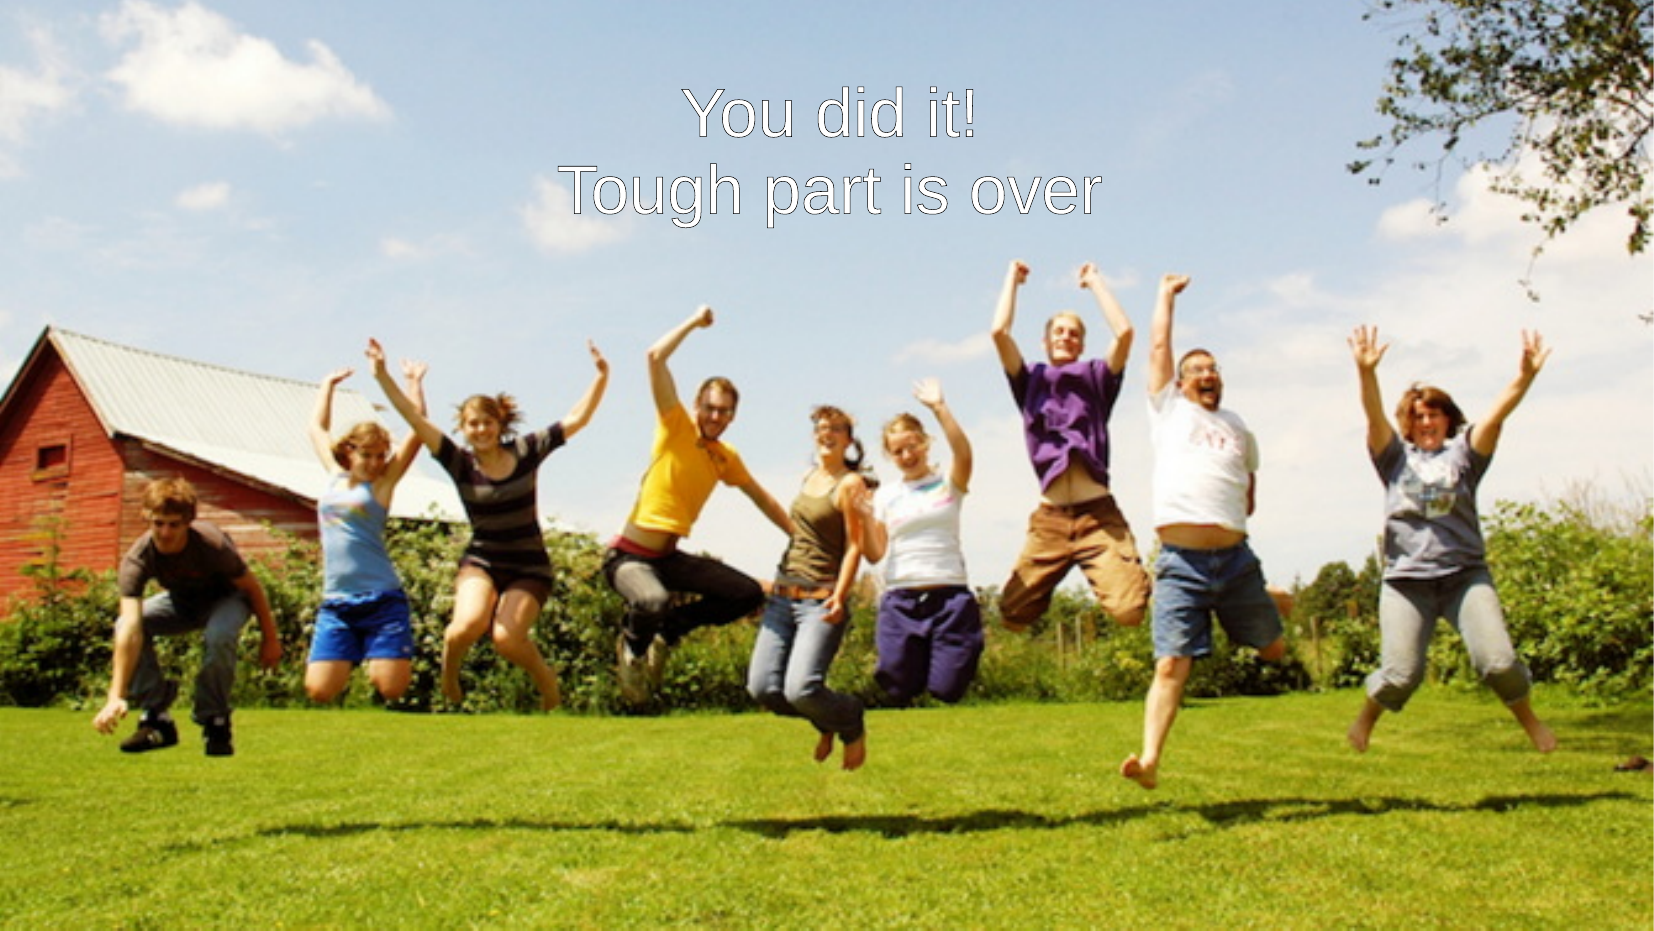

# You did it! Tough part is over